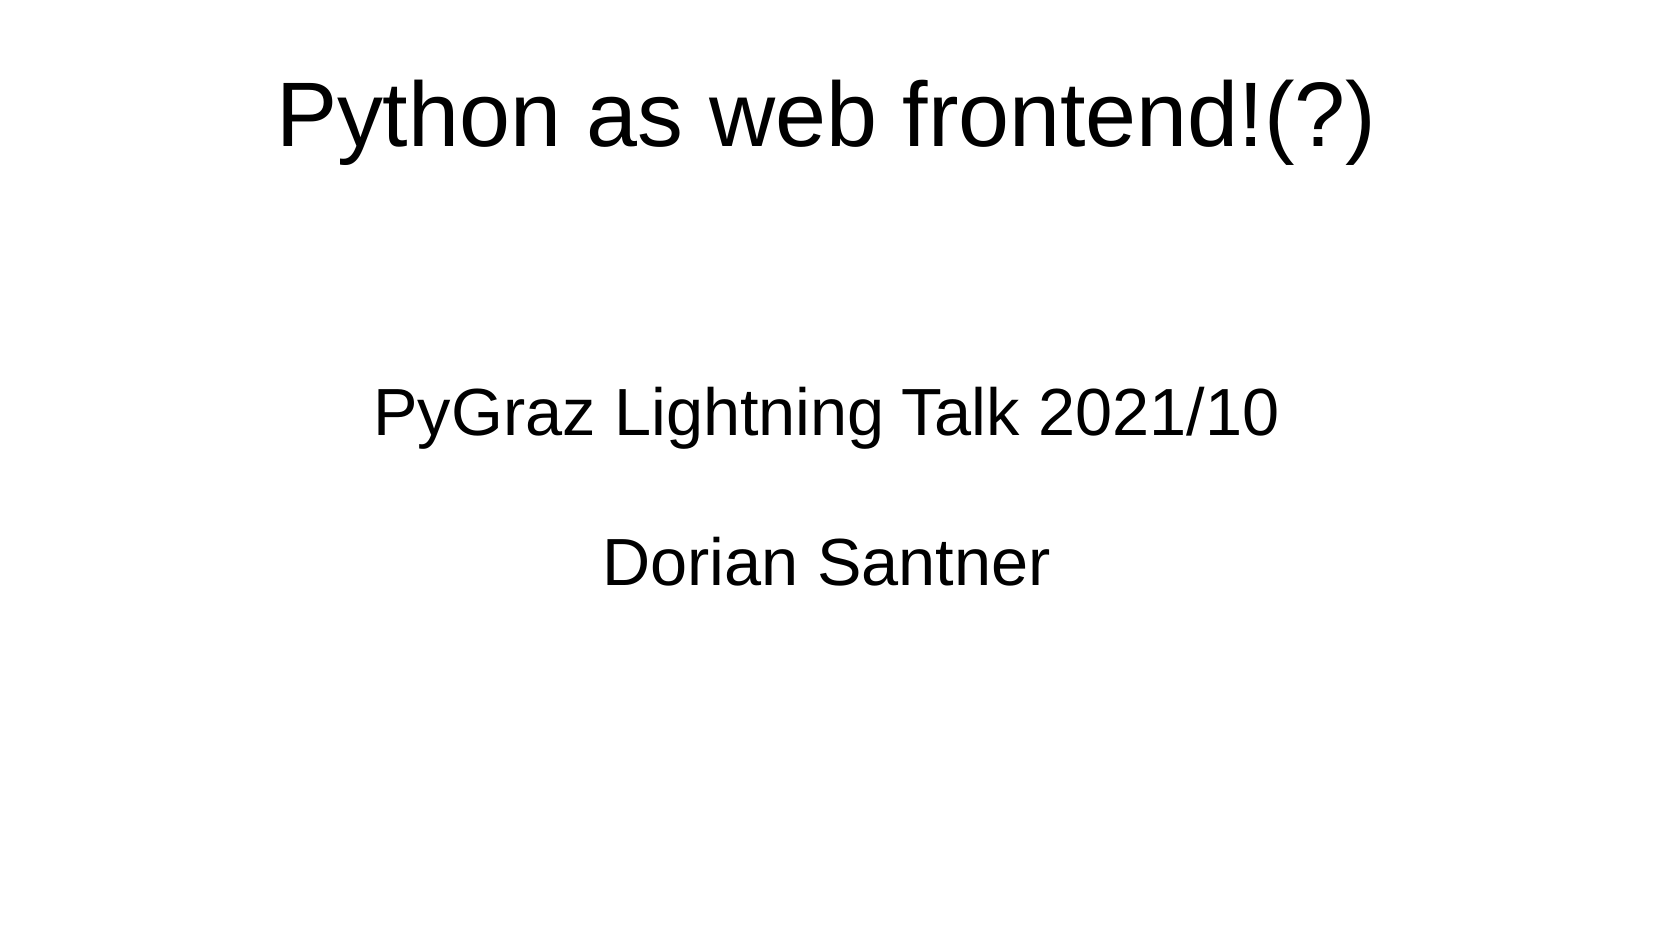

# Python as web frontend!(?)
PyGraz Lightning Talk 2021/10
Dorian Santner